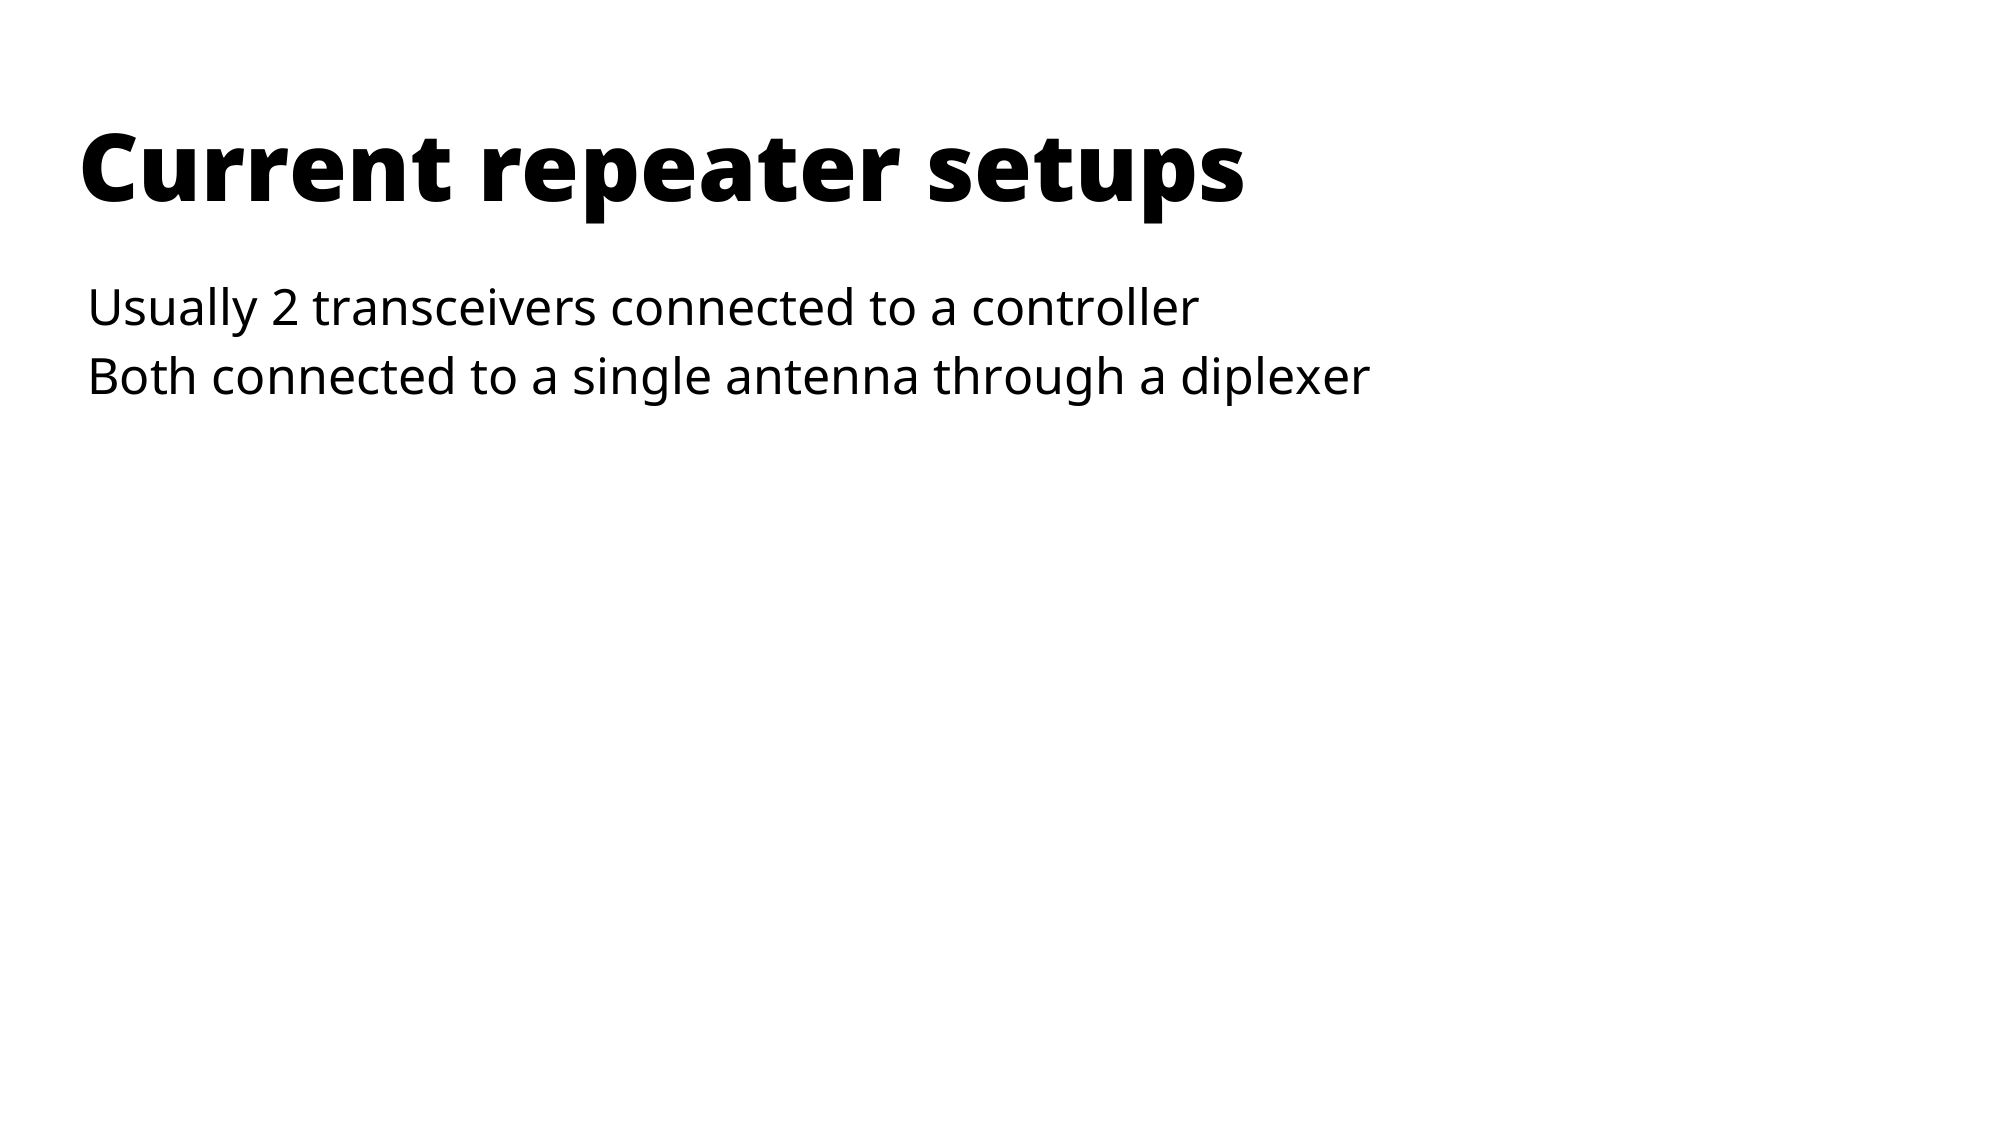

Current repeater setups
Usually 2 transceivers connected to a controller
Both connected to a single antenna through a diplexer